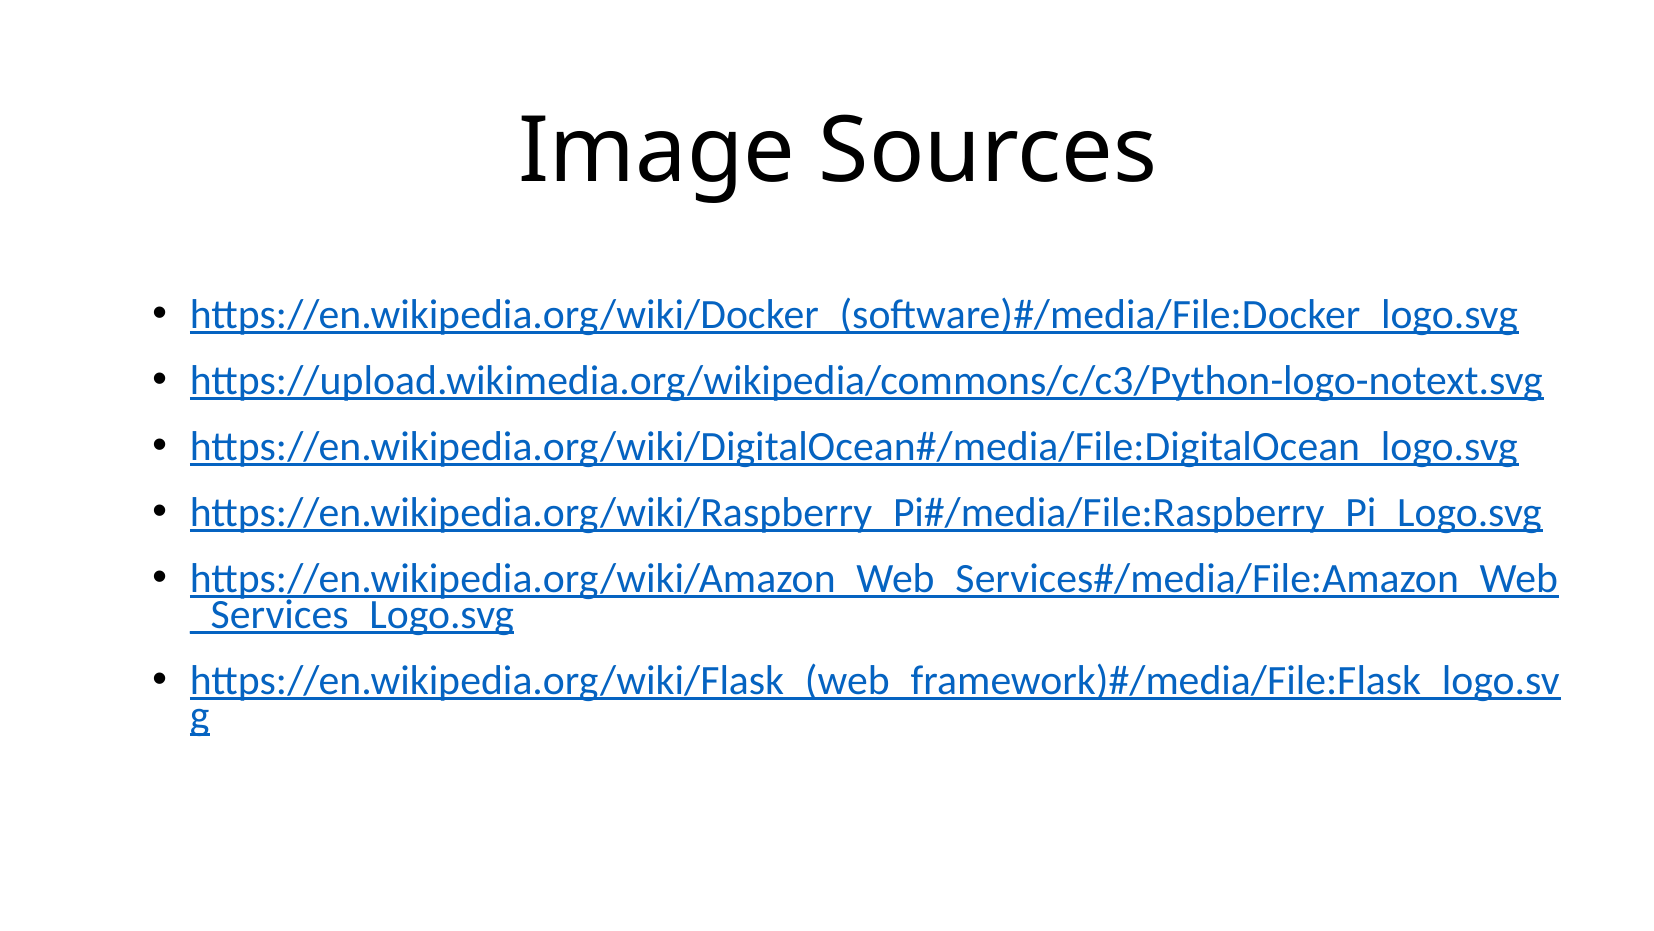

# Image Sources
https://en.wikipedia.org/wiki/Docker_(software)#/media/File:Docker_logo.svg
https://upload.wikimedia.org/wikipedia/commons/c/c3/Python-logo-notext.svg
https://en.wikipedia.org/wiki/DigitalOcean#/media/File:DigitalOcean_logo.svg
https://en.wikipedia.org/wiki/Raspberry_Pi#/media/File:Raspberry_Pi_Logo.svg
https://en.wikipedia.org/wiki/Amazon_Web_Services#/media/File:Amazon_Web_Services_Logo.svg
https://en.wikipedia.org/wiki/Flask_(web_framework)#/media/File:Flask_logo.svg